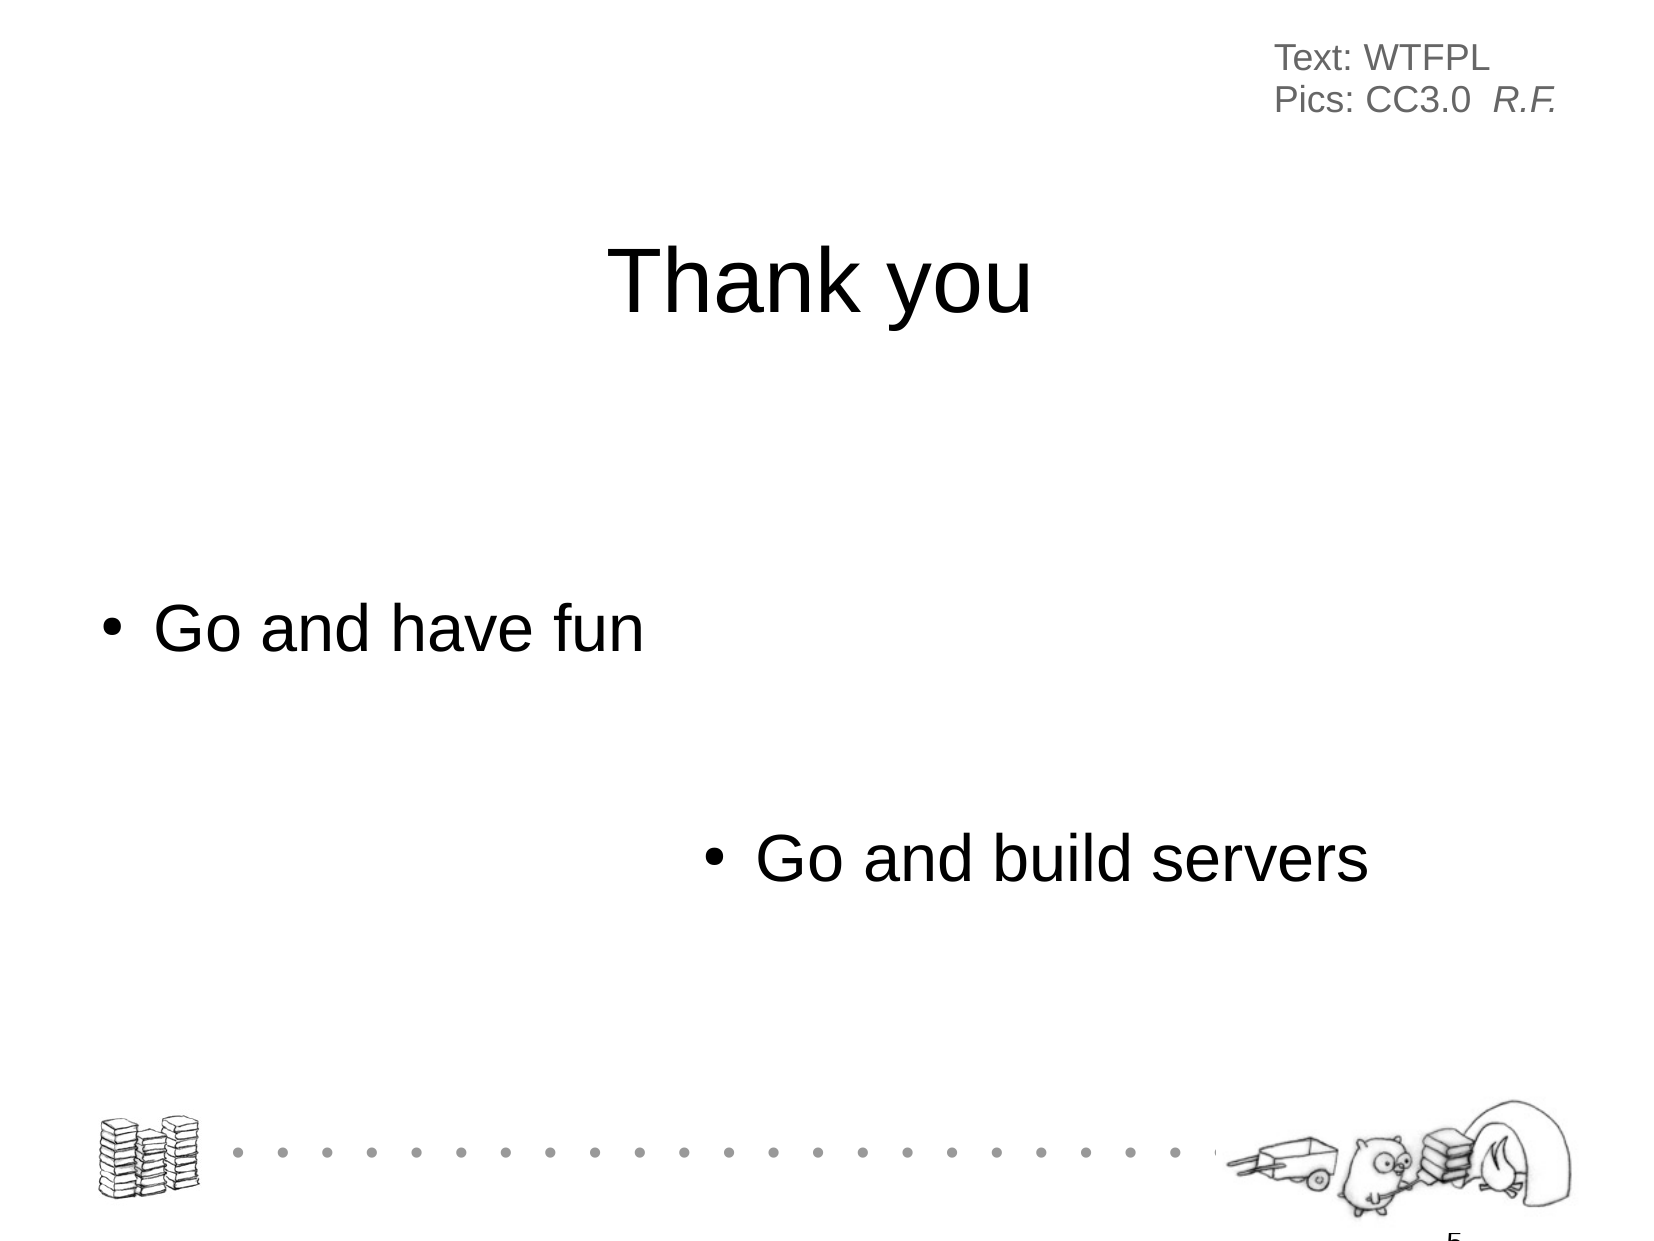

Text: WTFPL
Pics: CC3.0 R.F.
# Thank you
Go and have fun
Go and build servers